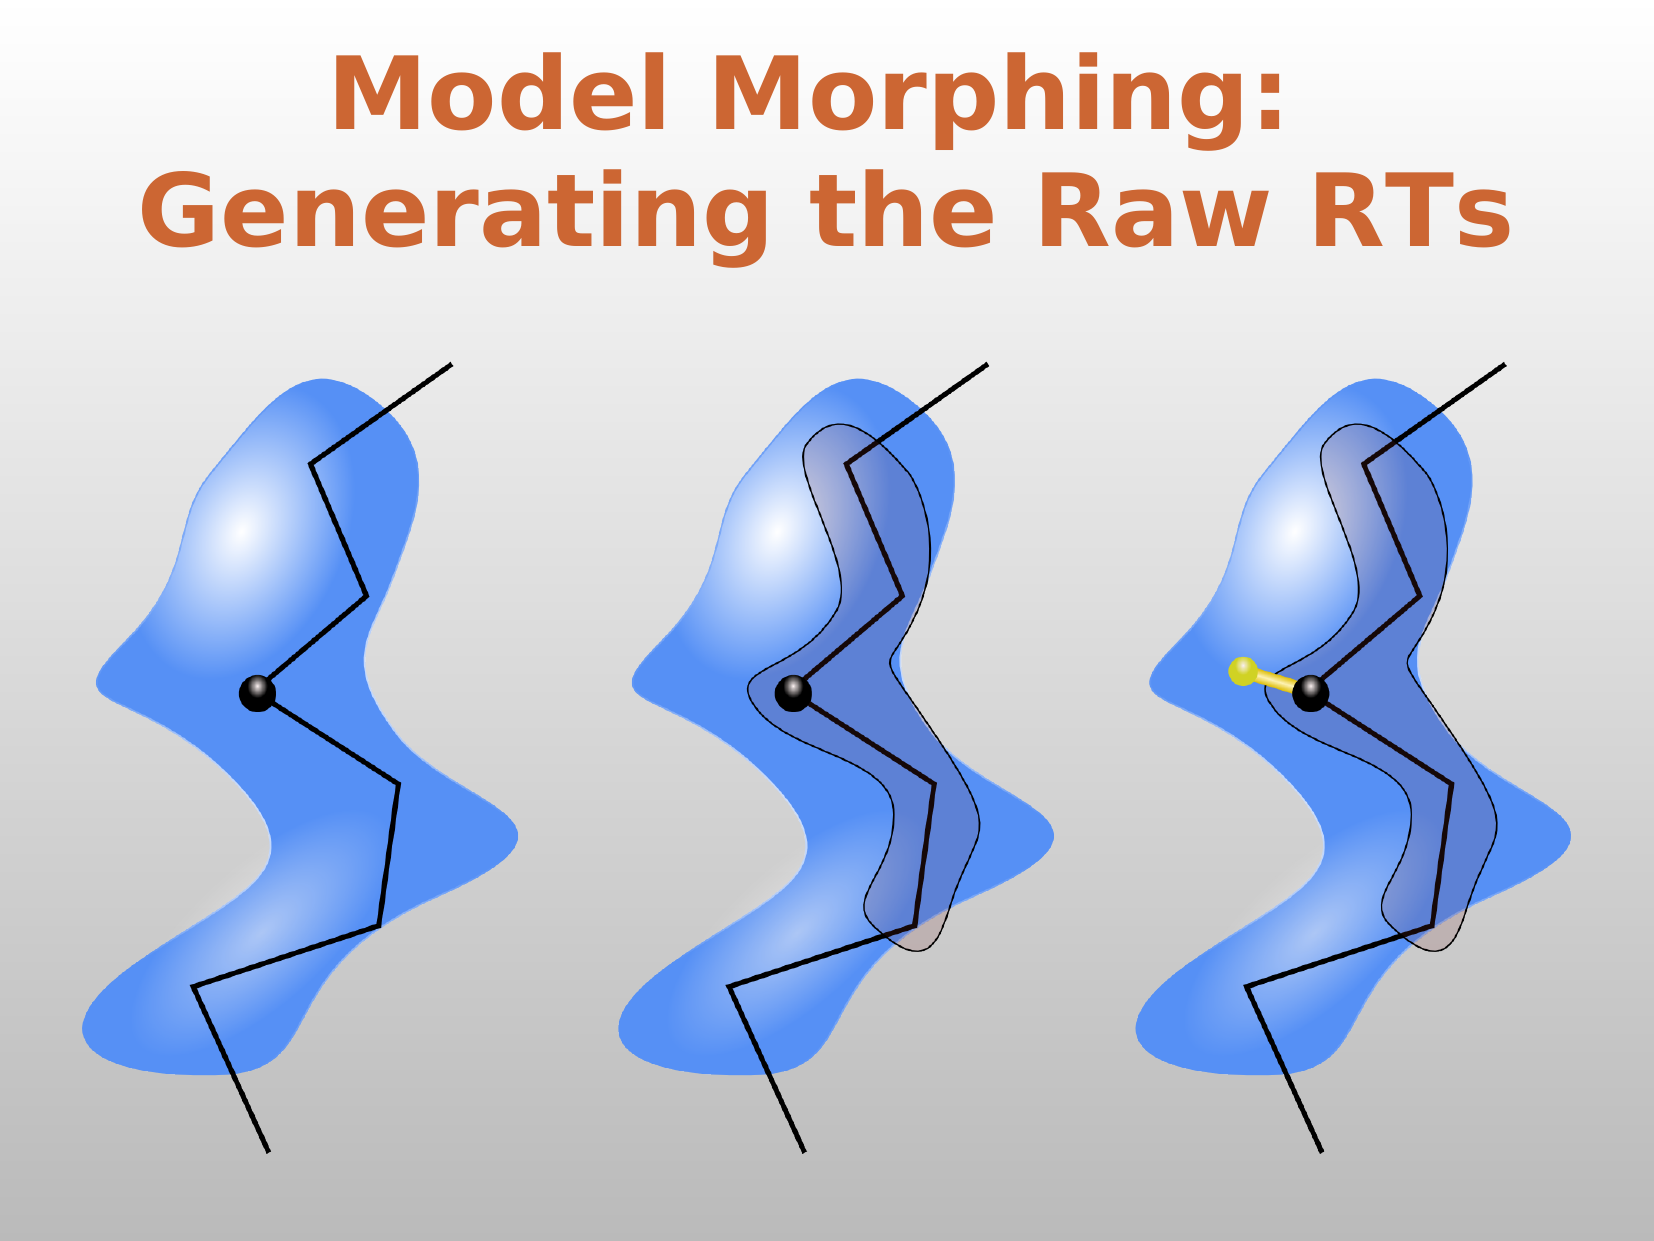

# Model Morphing: Generating the Raw RTs